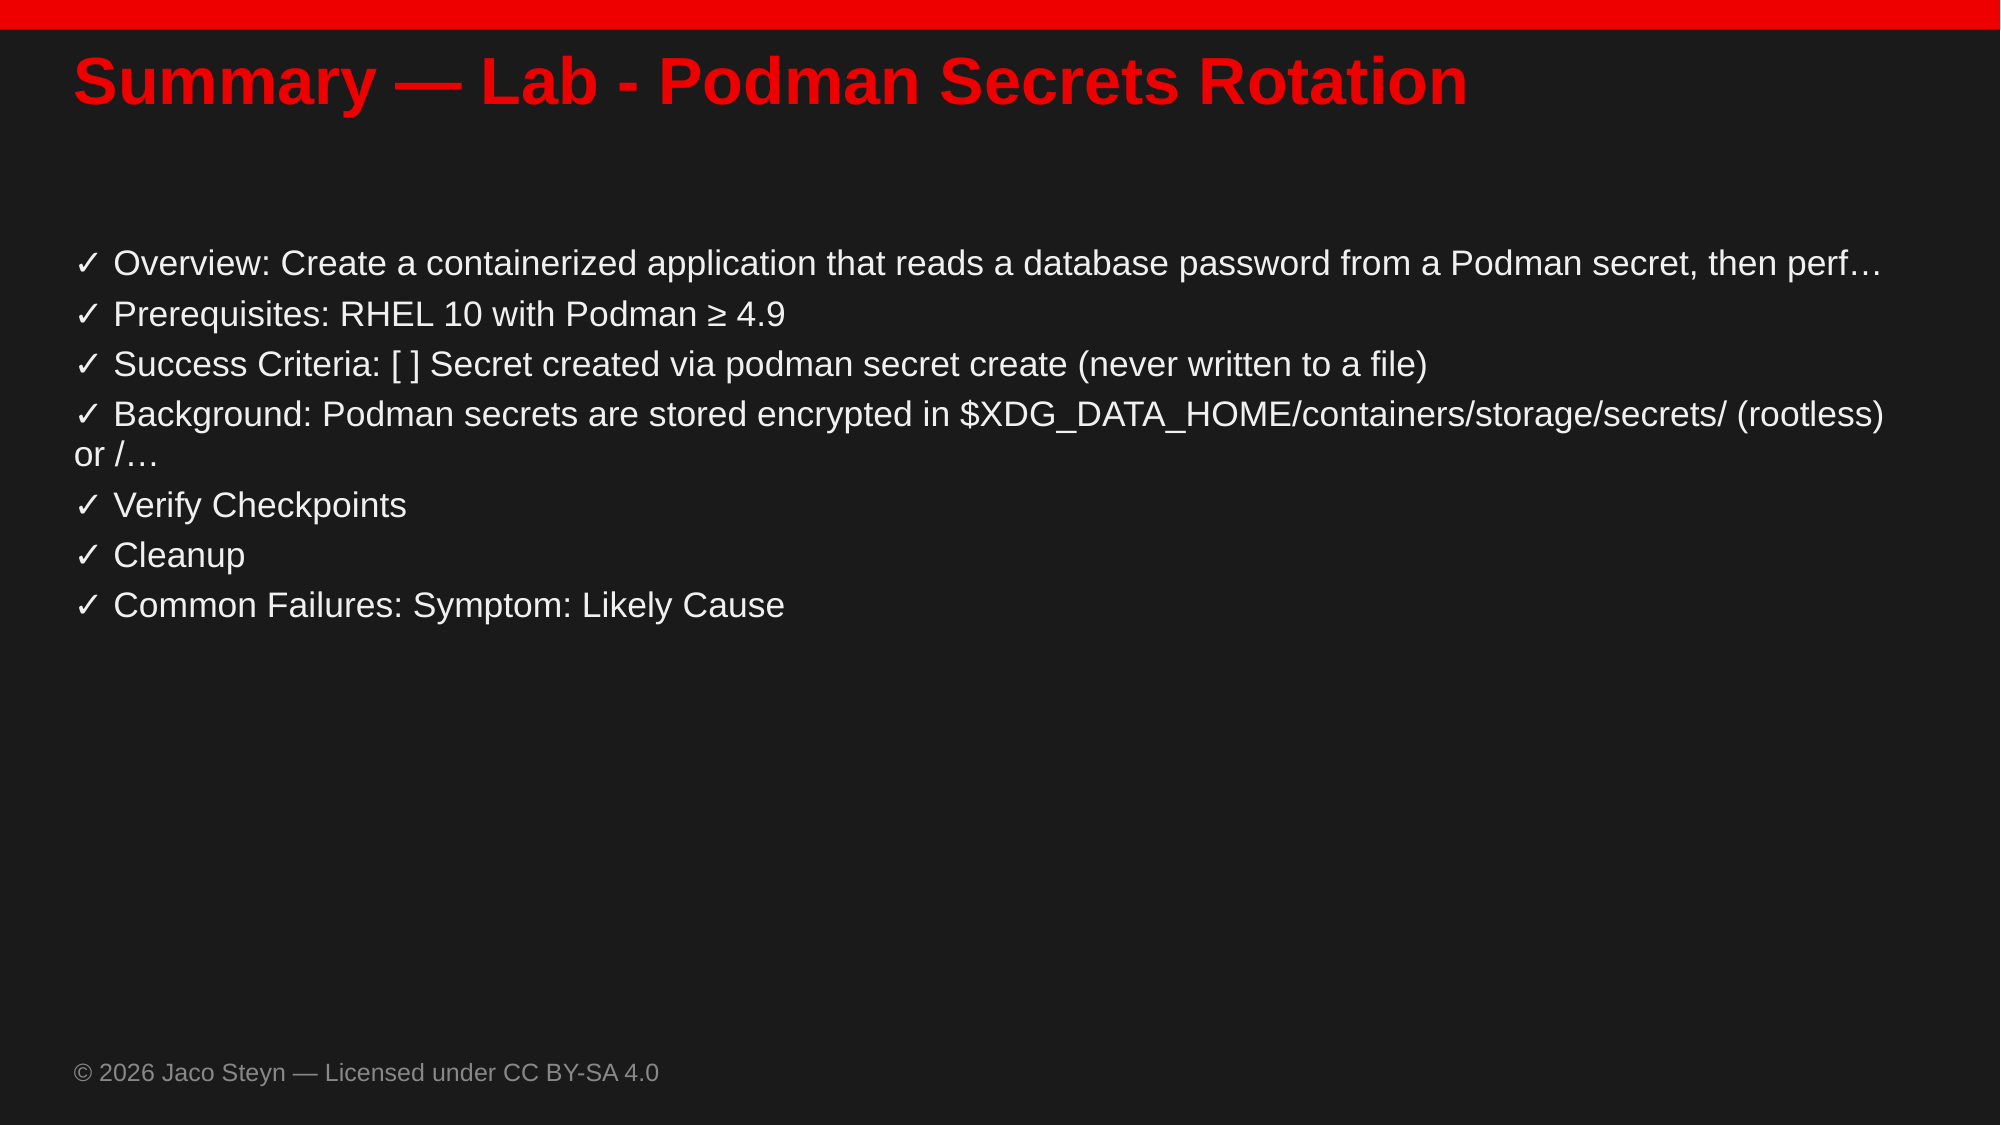

Summary — Lab - Podman Secrets Rotation
✓ Overview: Create a containerized application that reads a database password from a Podman secret, then perf…
✓ Prerequisites: RHEL 10 with Podman ≥ 4.9
✓ Success Criteria: [ ] Secret created via podman secret create (never written to a file)
✓ Background: Podman secrets are stored encrypted in $XDG_DATA_HOME/containers/storage/secrets/ (rootless) or /…
✓ Verify Checkpoints
✓ Cleanup
✓ Common Failures: Symptom: Likely Cause
© 2026 Jaco Steyn — Licensed under CC BY-SA 4.0